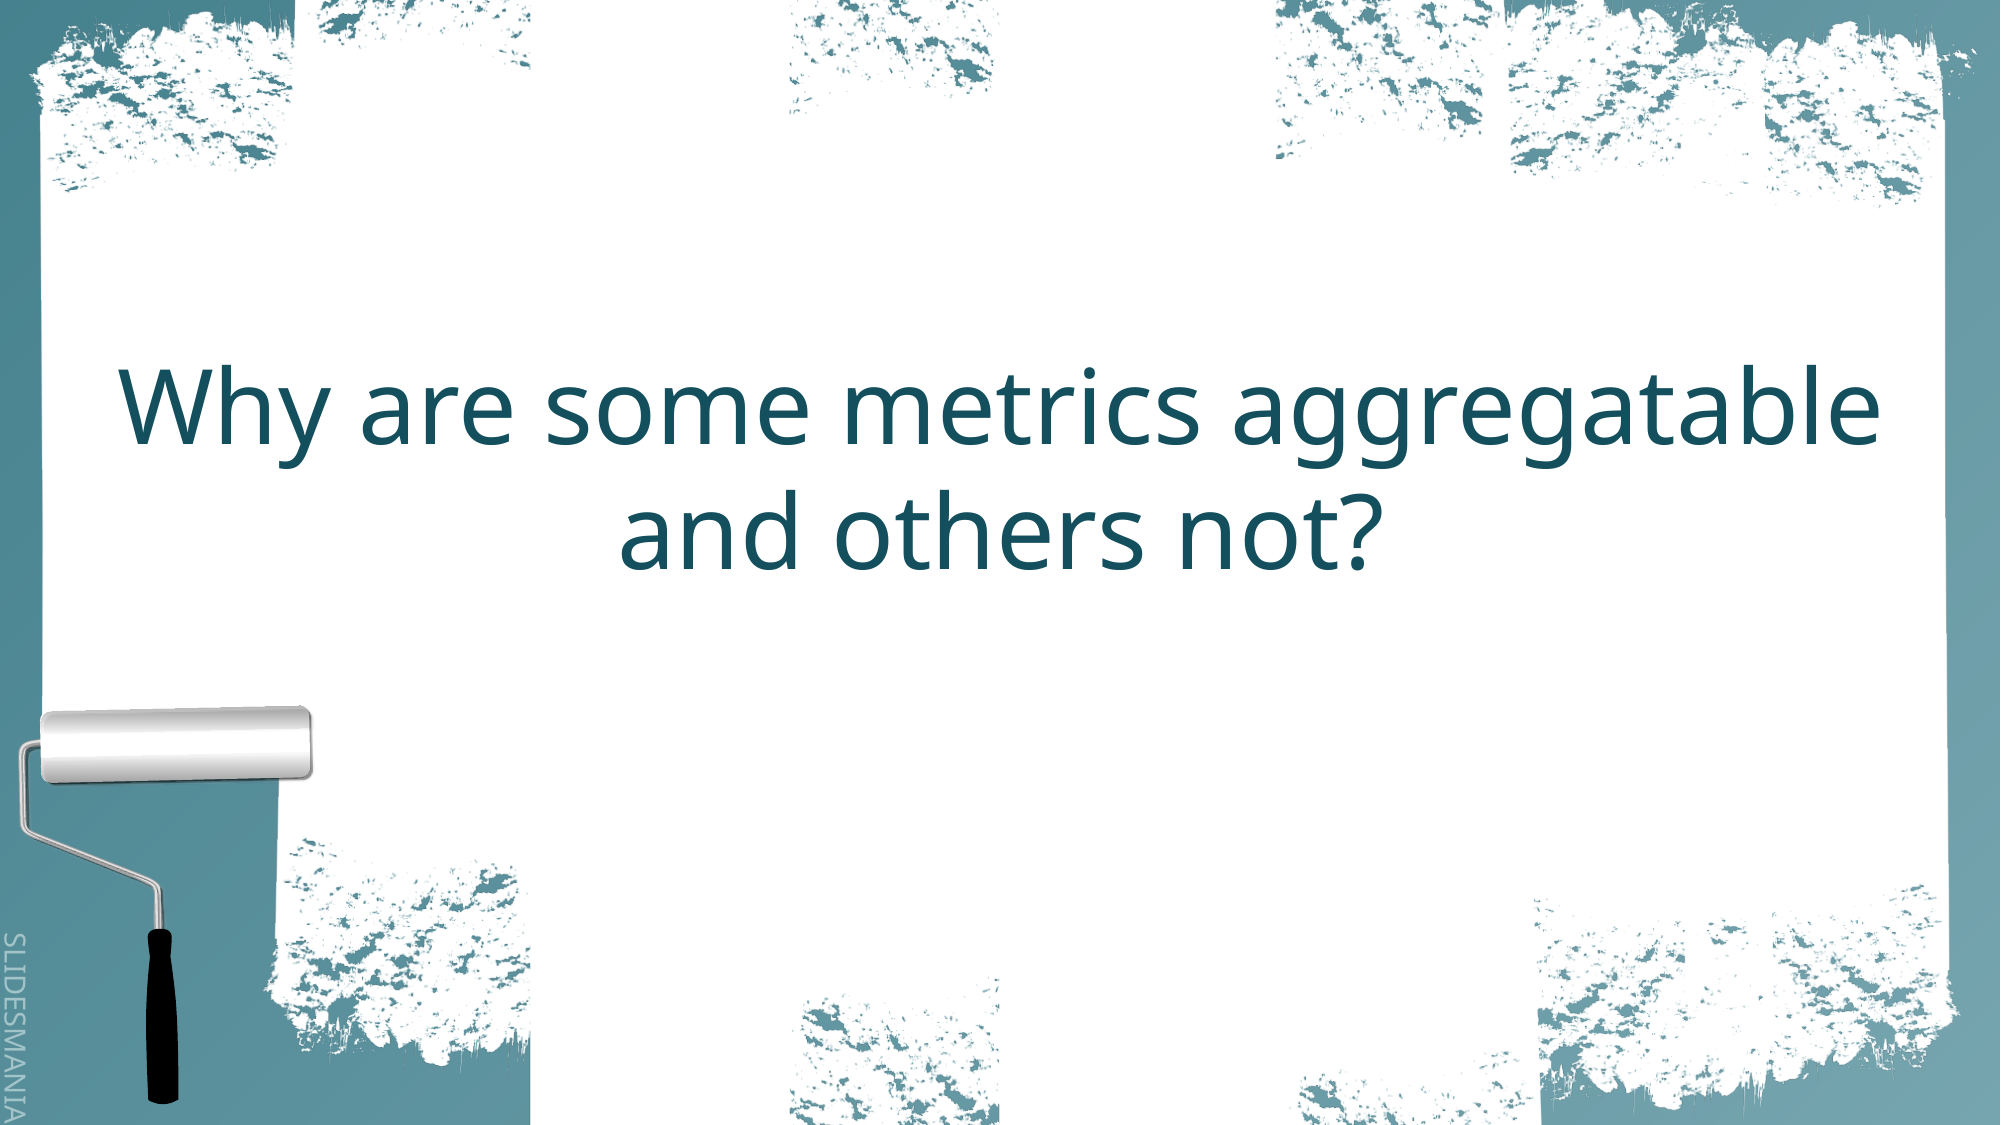

# Why are some metrics aggregatable and others not?